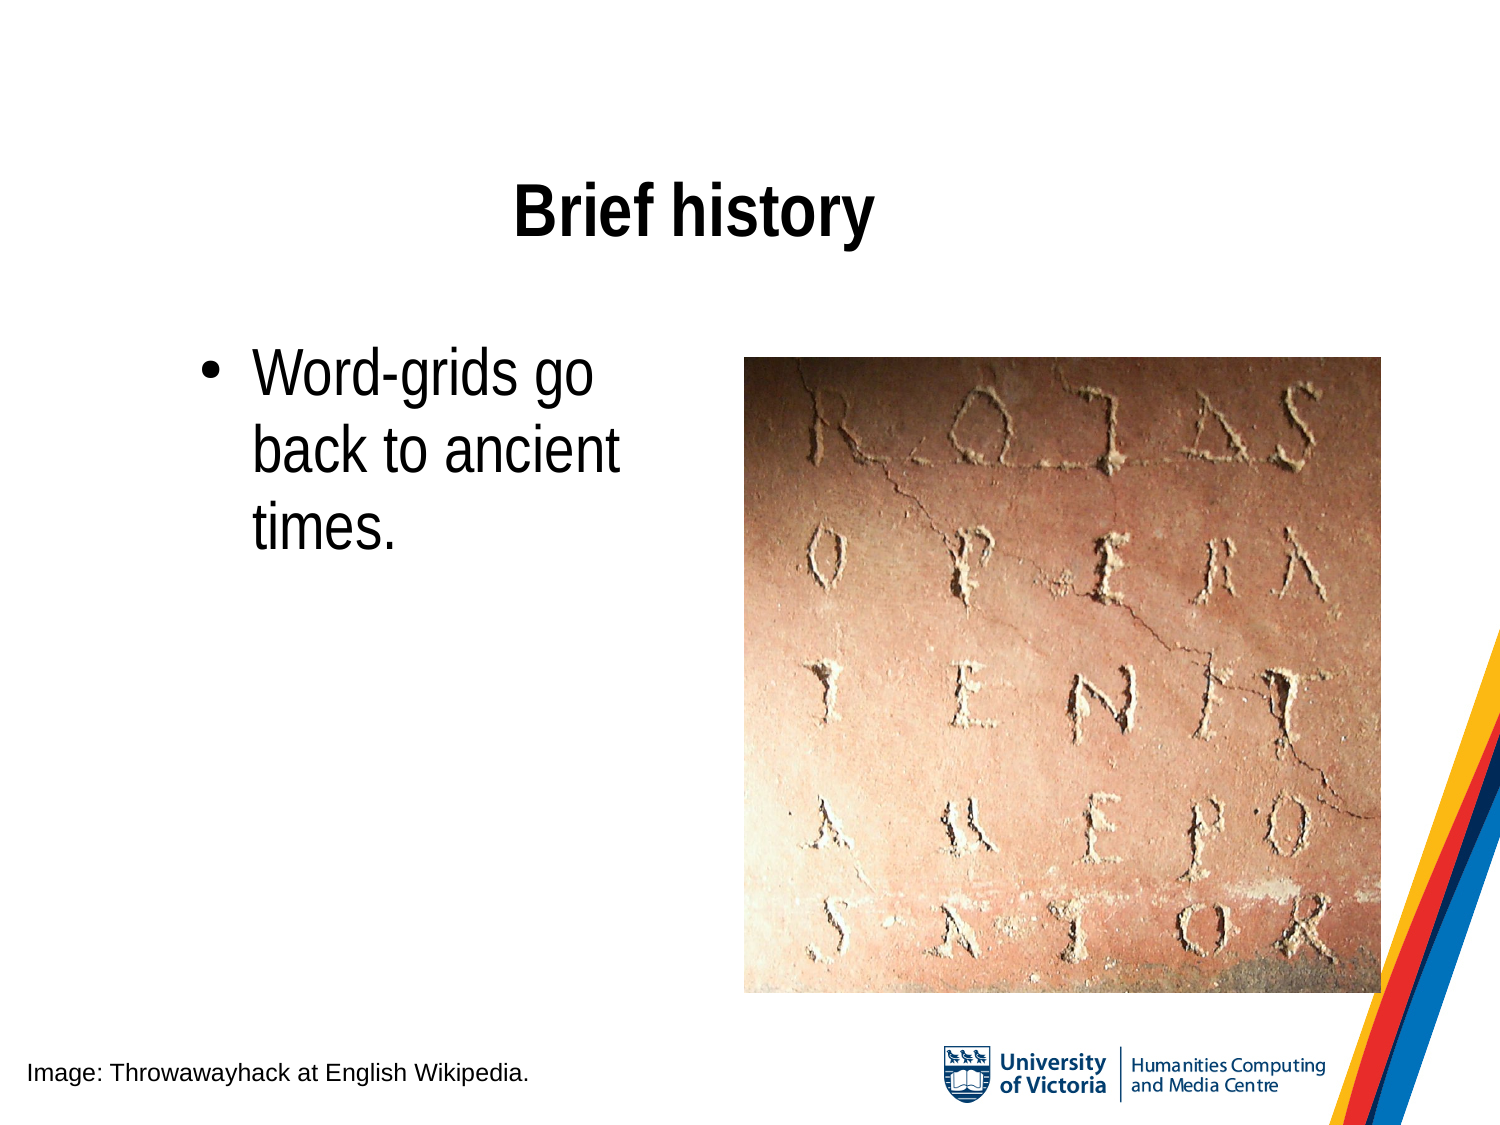

# Brief history
Word-grids go back to ancient times.
Image: Throwawayhack at English Wikipedia.